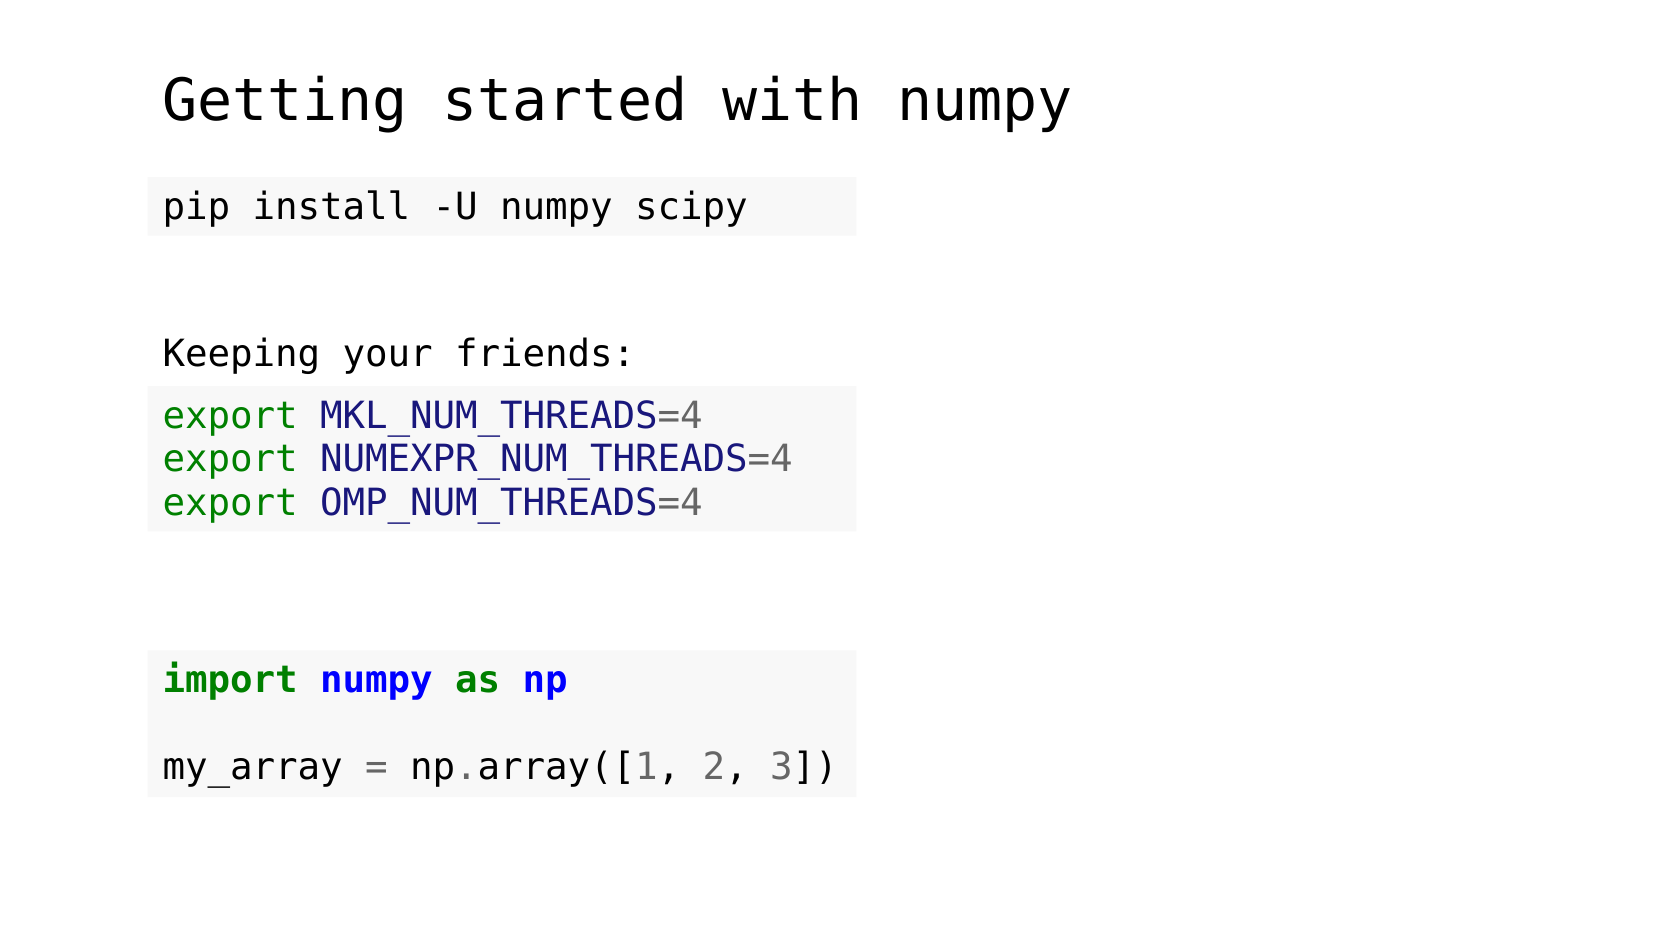

Getting started with numpy
pip install -U numpy scipy
Keeping your friends:
export MKL_NUM_THREADS=4
export NUMEXPR_NUM_THREADS=4
export OMP_NUM_THREADS=4
import numpy as np
my_array = np.array([1, 2, 3])